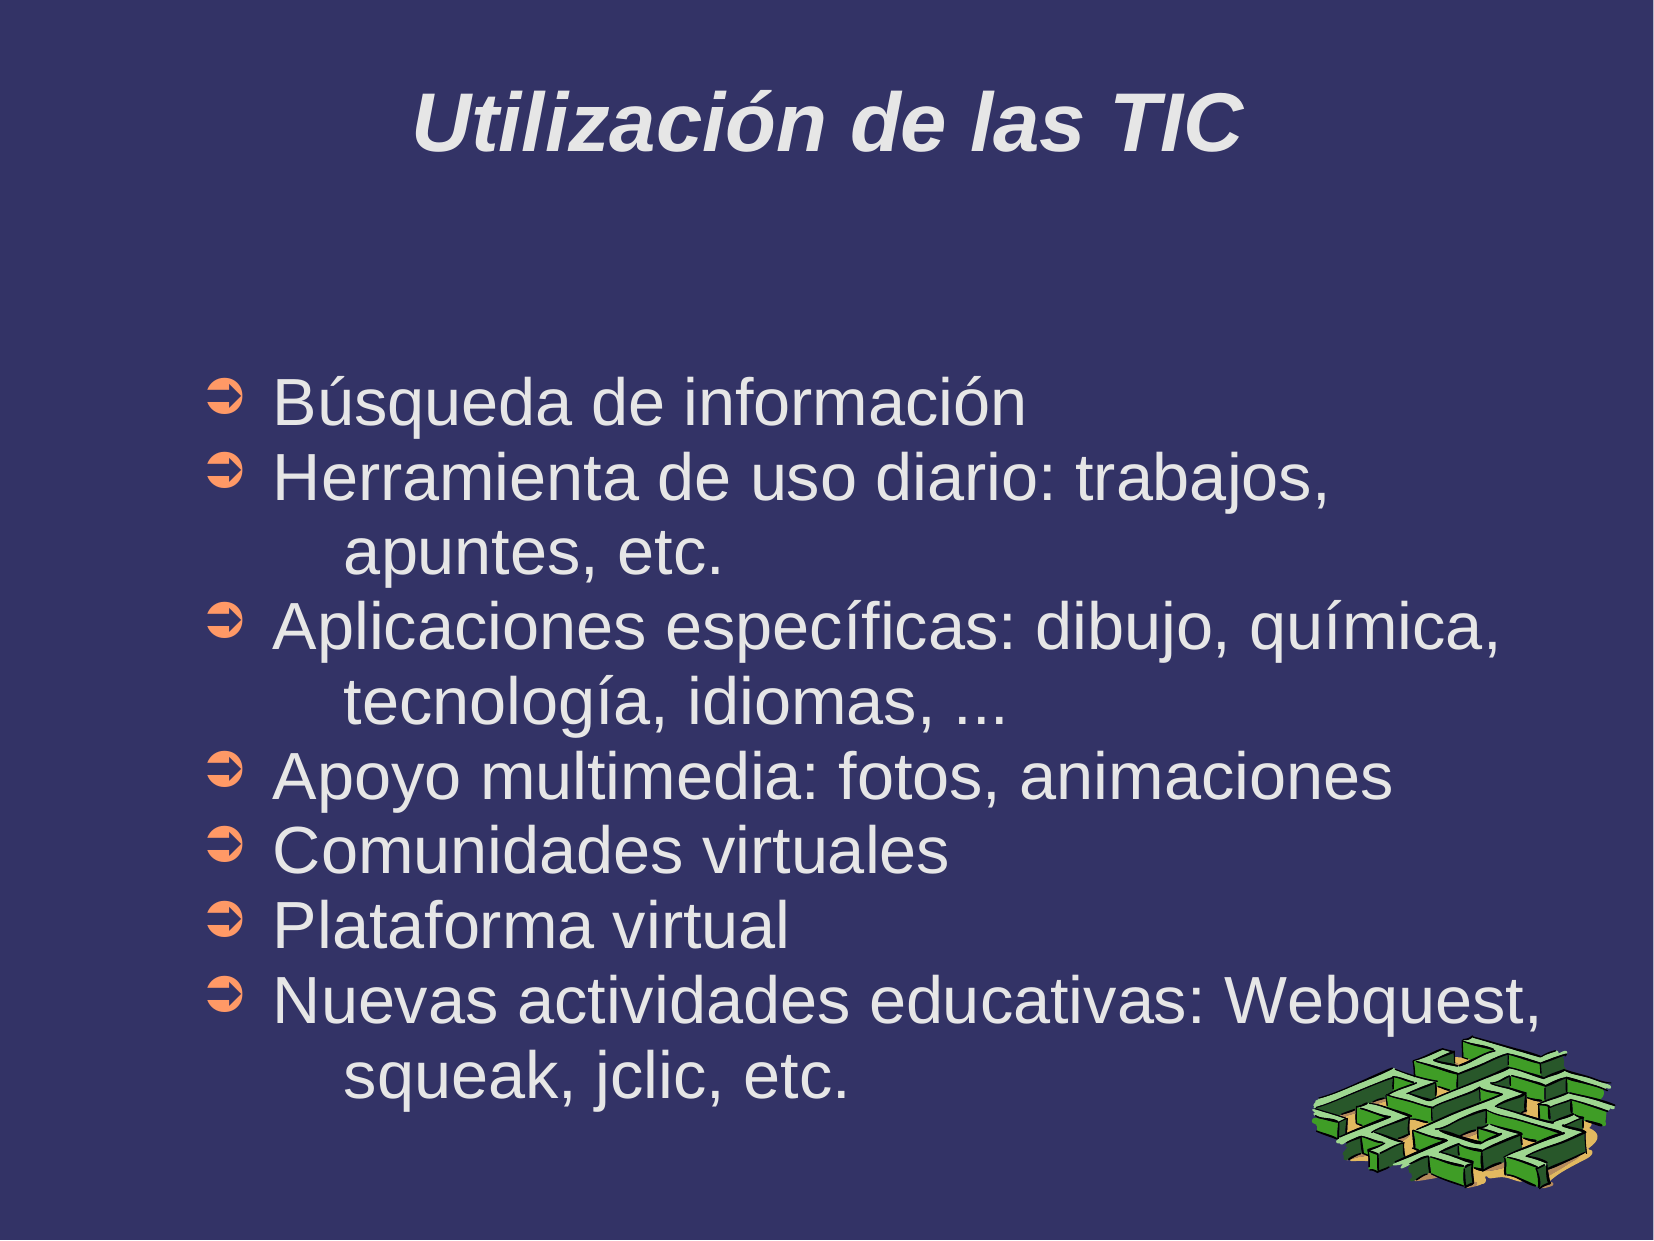

# Utilización de las TIC
Búsqueda de información
Herramienta de uso diario: trabajos, apuntes, etc.
Aplicaciones específicas: dibujo, química, tecnología, idiomas, ...
Apoyo multimedia: fotos, animaciones
Comunidades virtuales
Plataforma virtual
Nuevas actividades educativas: Webquest, squeak, jclic, etc.